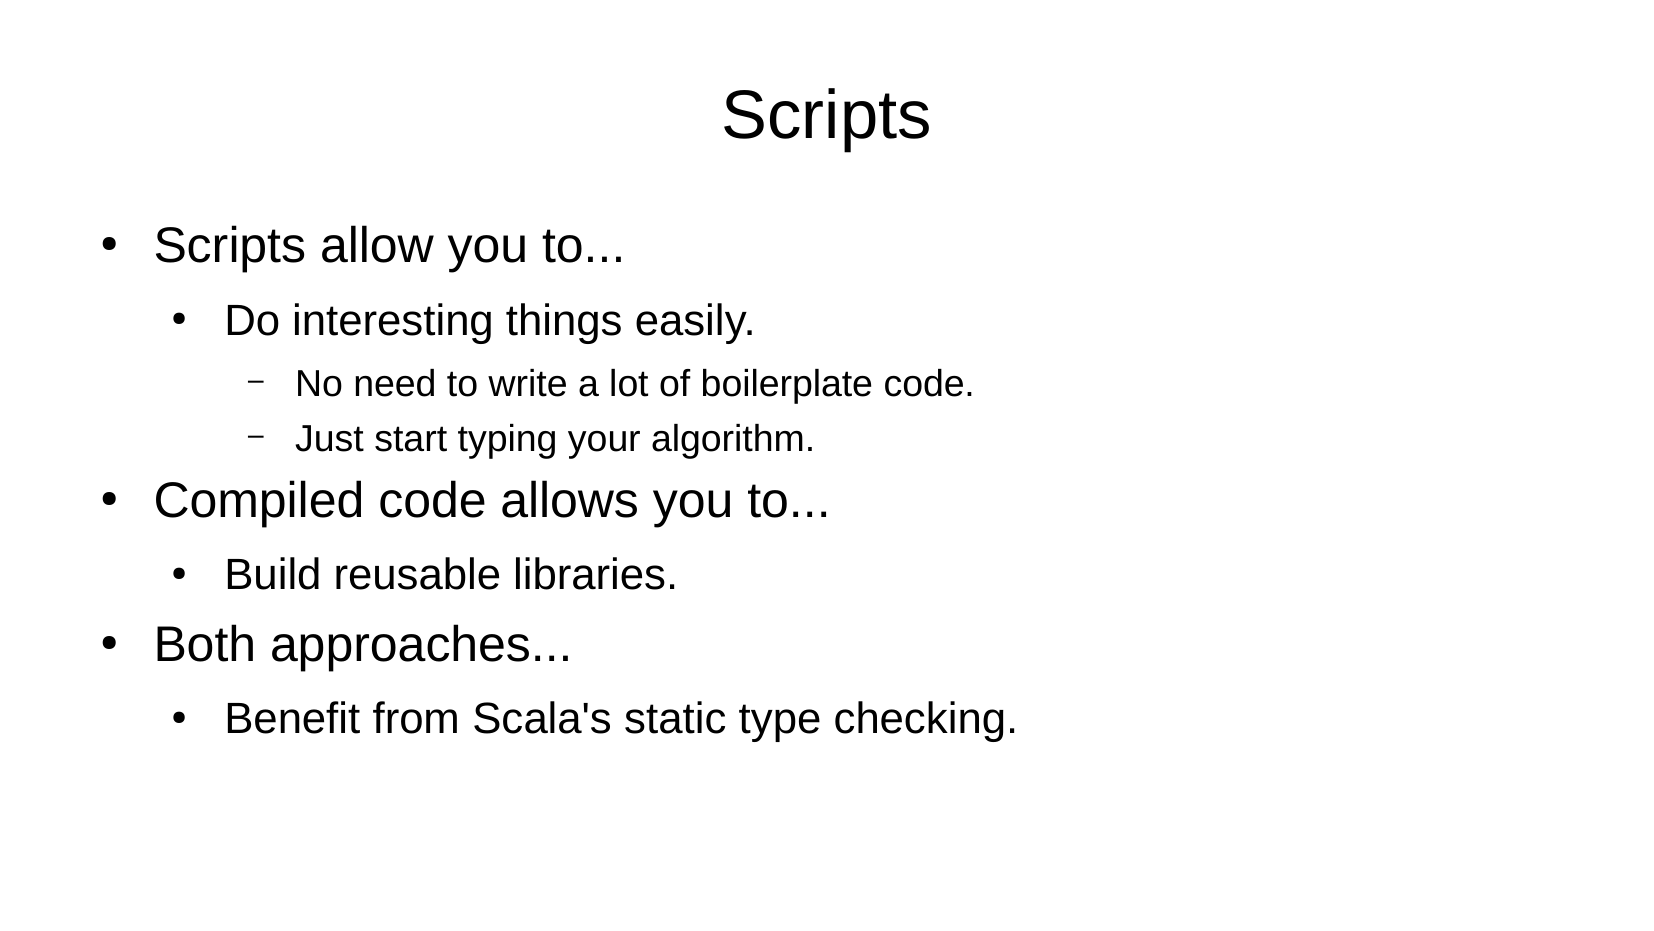

# Scripts
Scripts allow you to...
Do interesting things easily.
No need to write a lot of boilerplate code.
Just start typing your algorithm.
Compiled code allows you to...
Build reusable libraries.
Both approaches...
Benefit from Scala's static type checking.